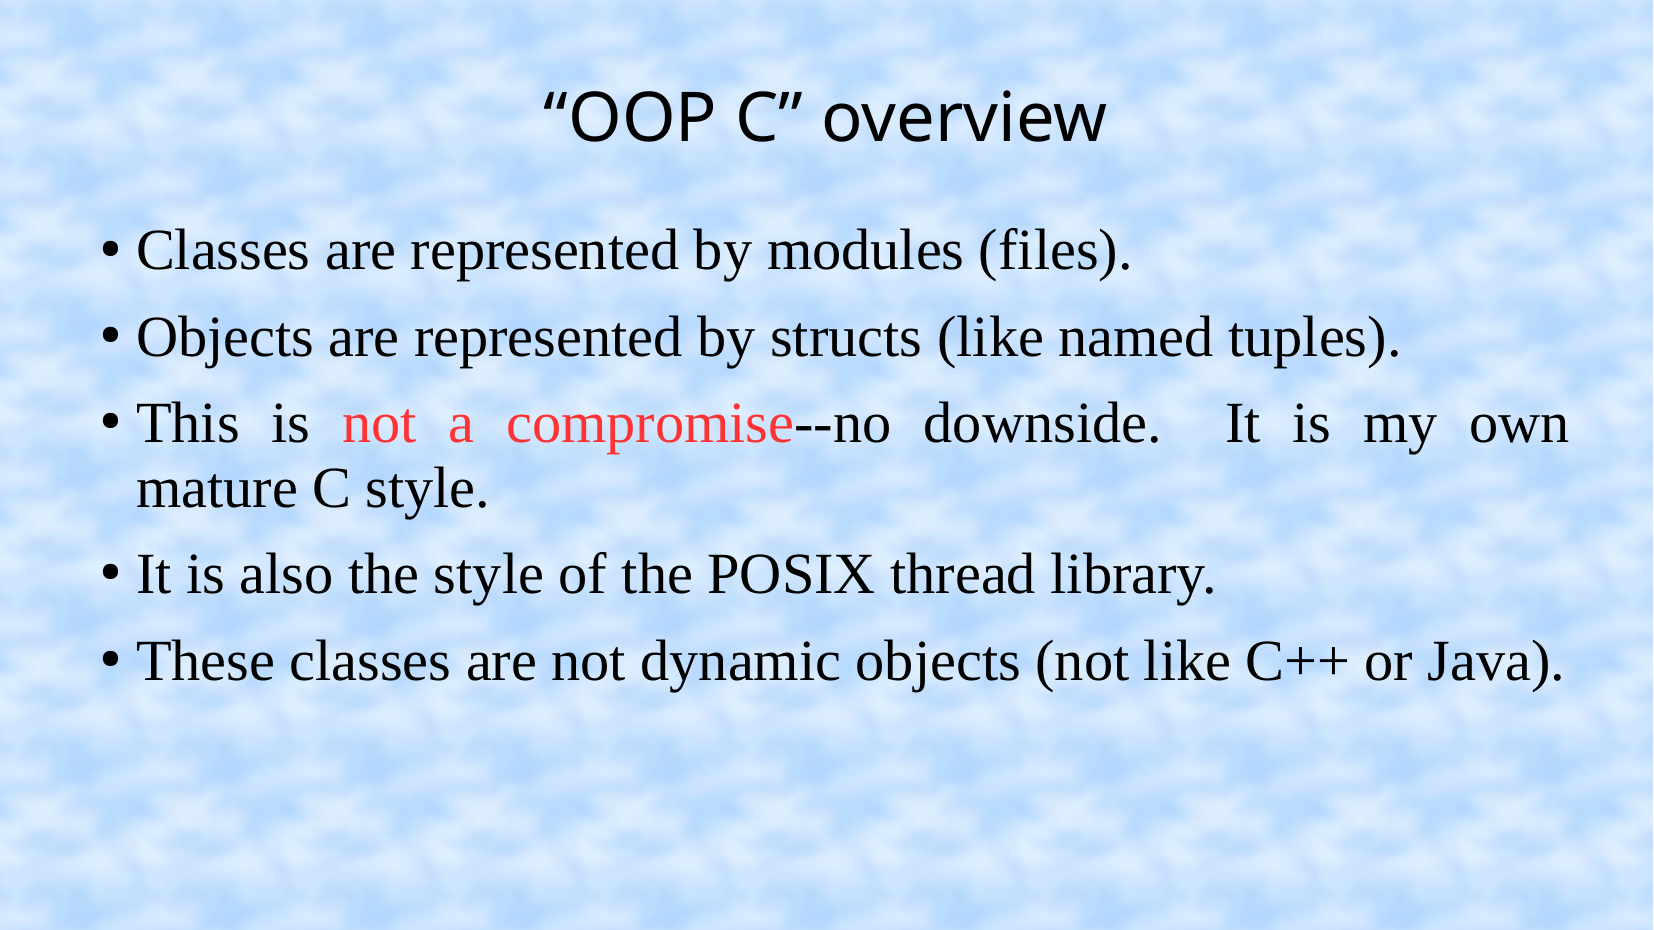

# “OOP C” overview
Classes are represented by modules (files).
Objects are represented by structs (like named tuples).
This is not a compromise--no downside. It is my own mature C style.
It is also the style of the POSIX thread library.
These classes are not dynamic objects (not like C++ or Java).